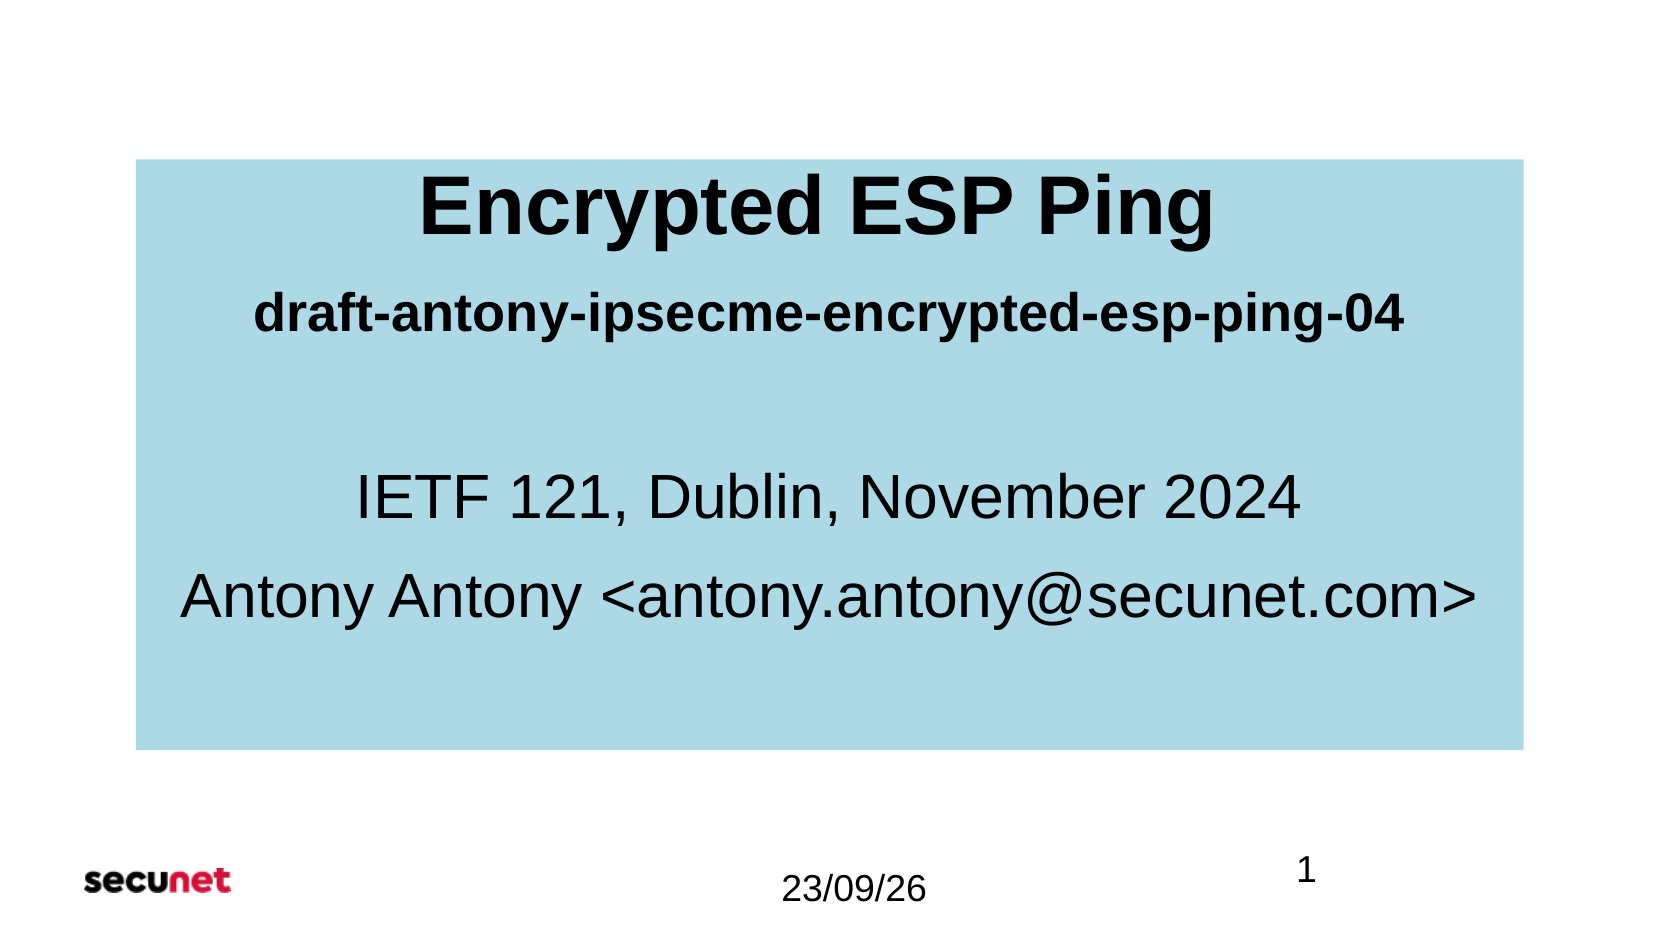

# Encrypted ESP Ping
draft-antony-ipsecme-encrypted-esp-ping-04
IETF 121, Dublin, November 2024
Antony Antony <antony.antony@secunet.com>